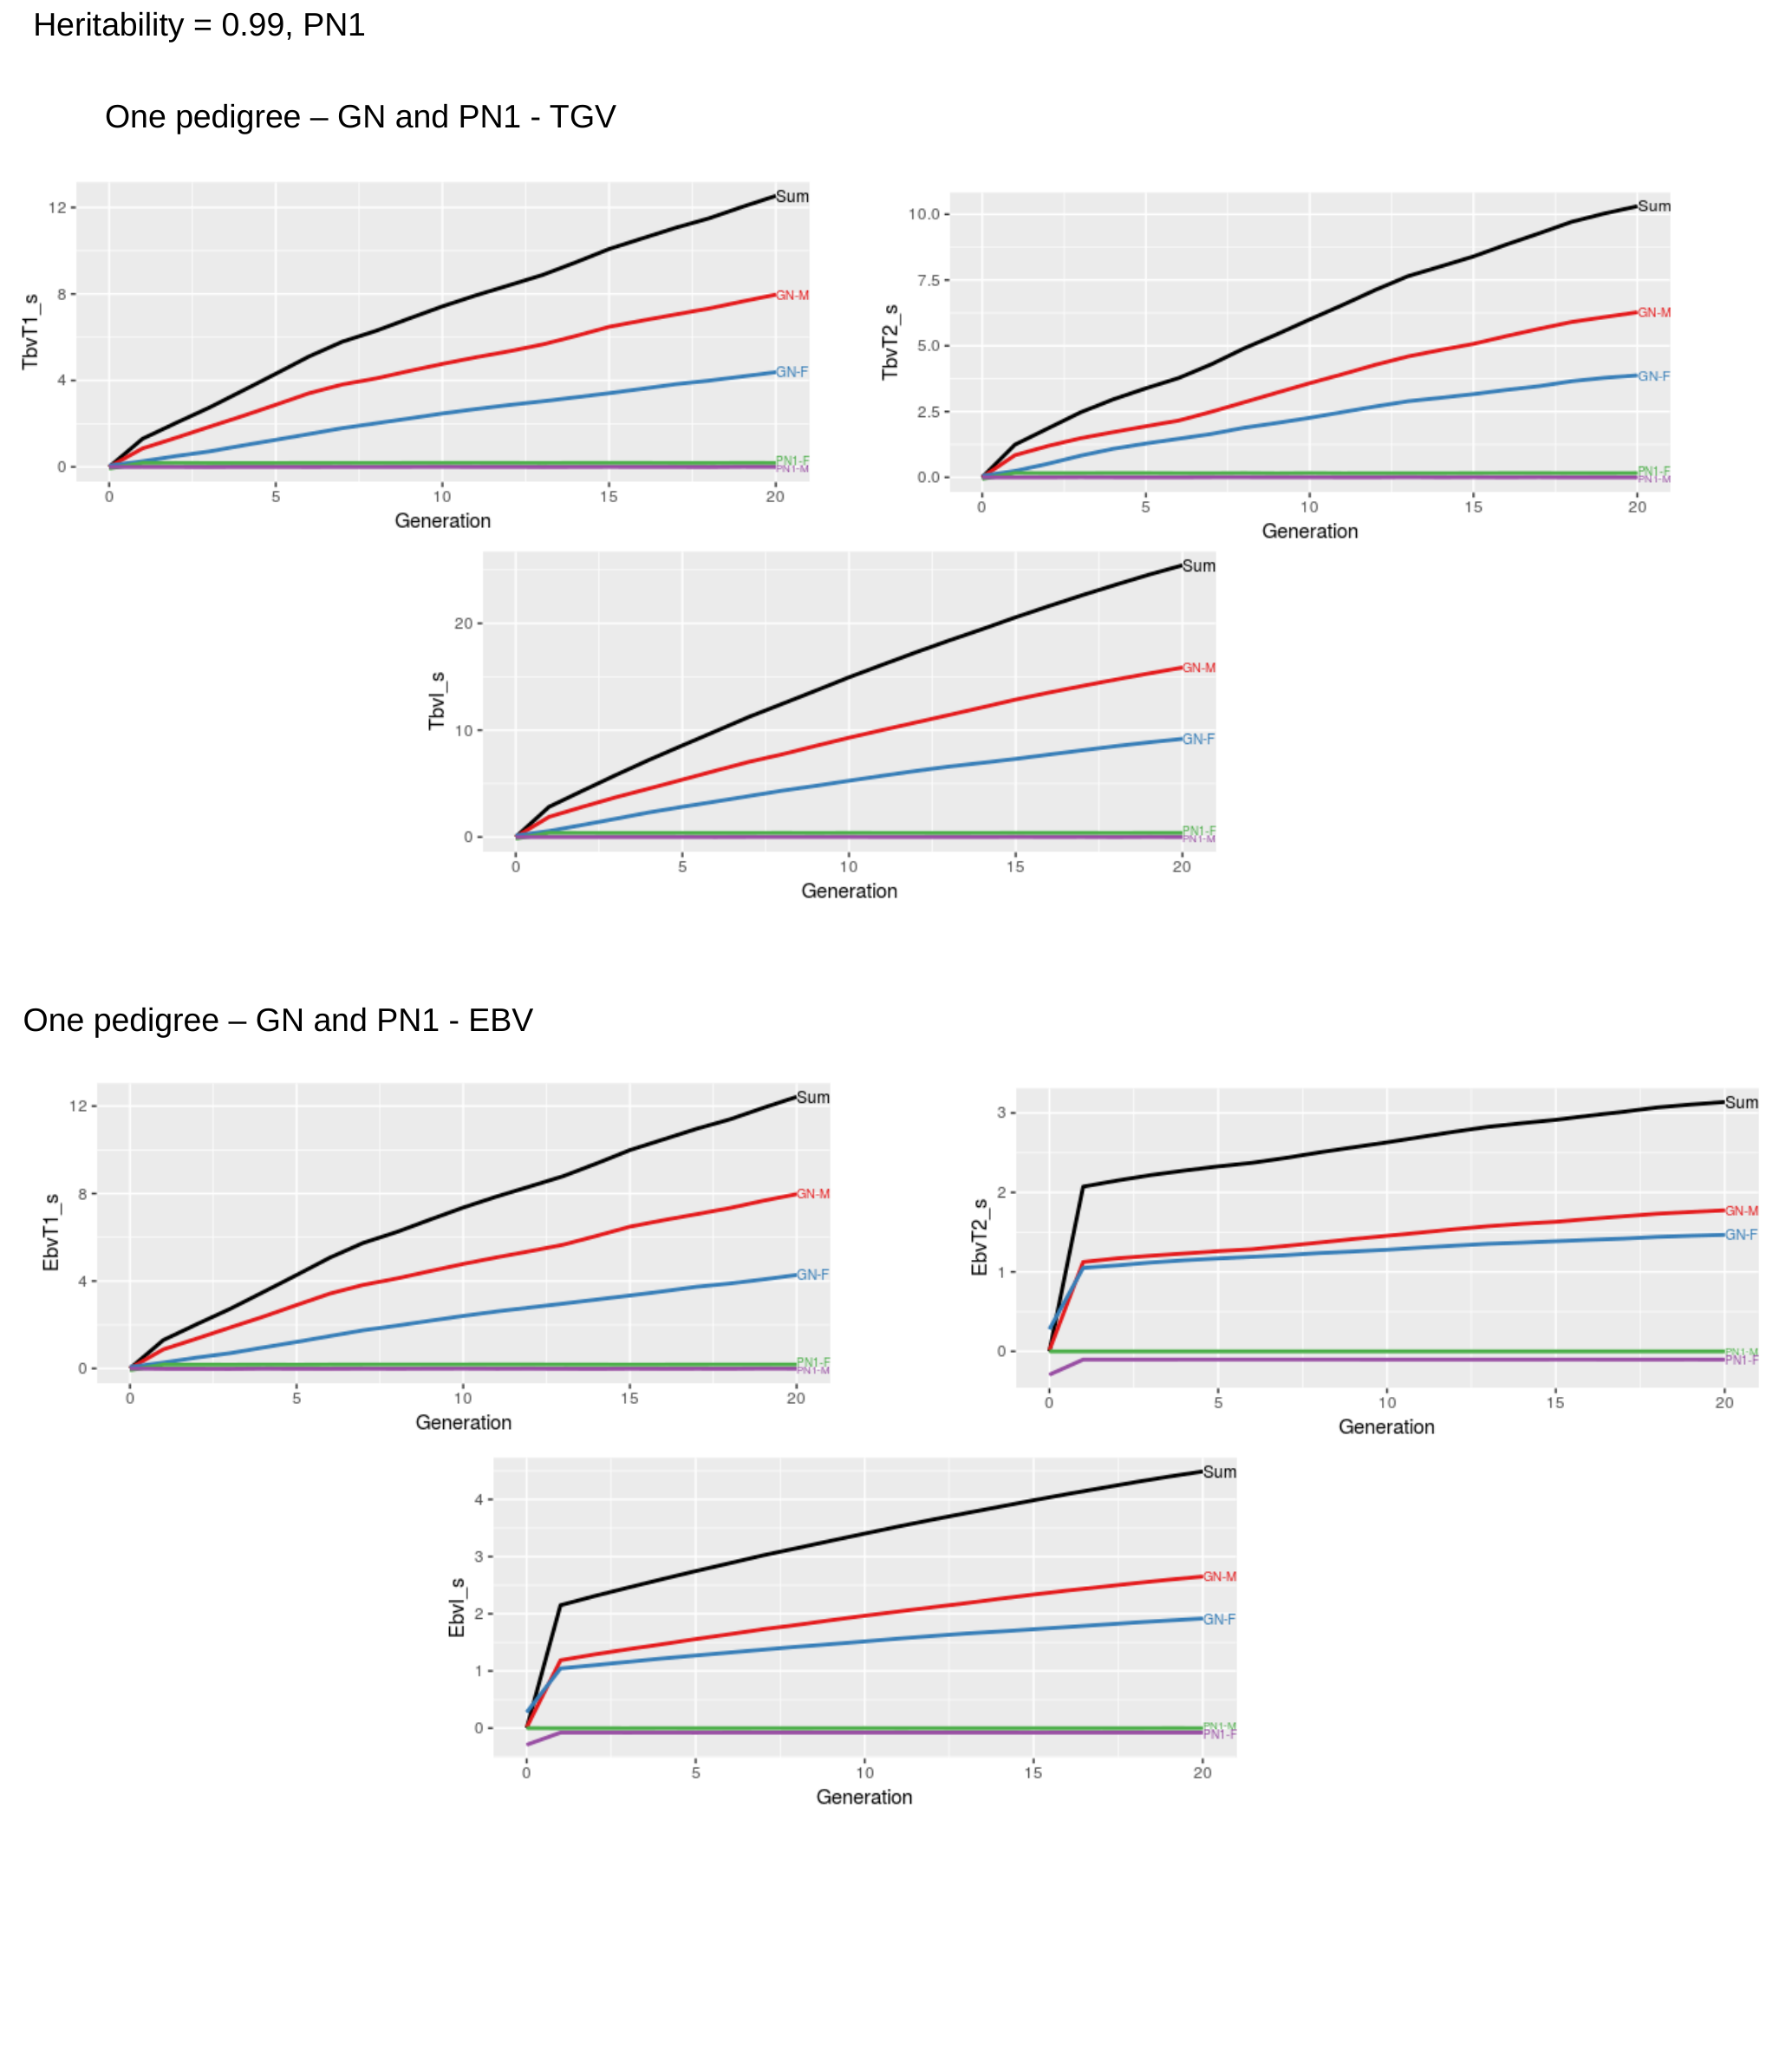

Heritability = 0.99, PN1
One pedigree – GN and PN1 - TGV
One pedigree – GN and PN1 - EBV